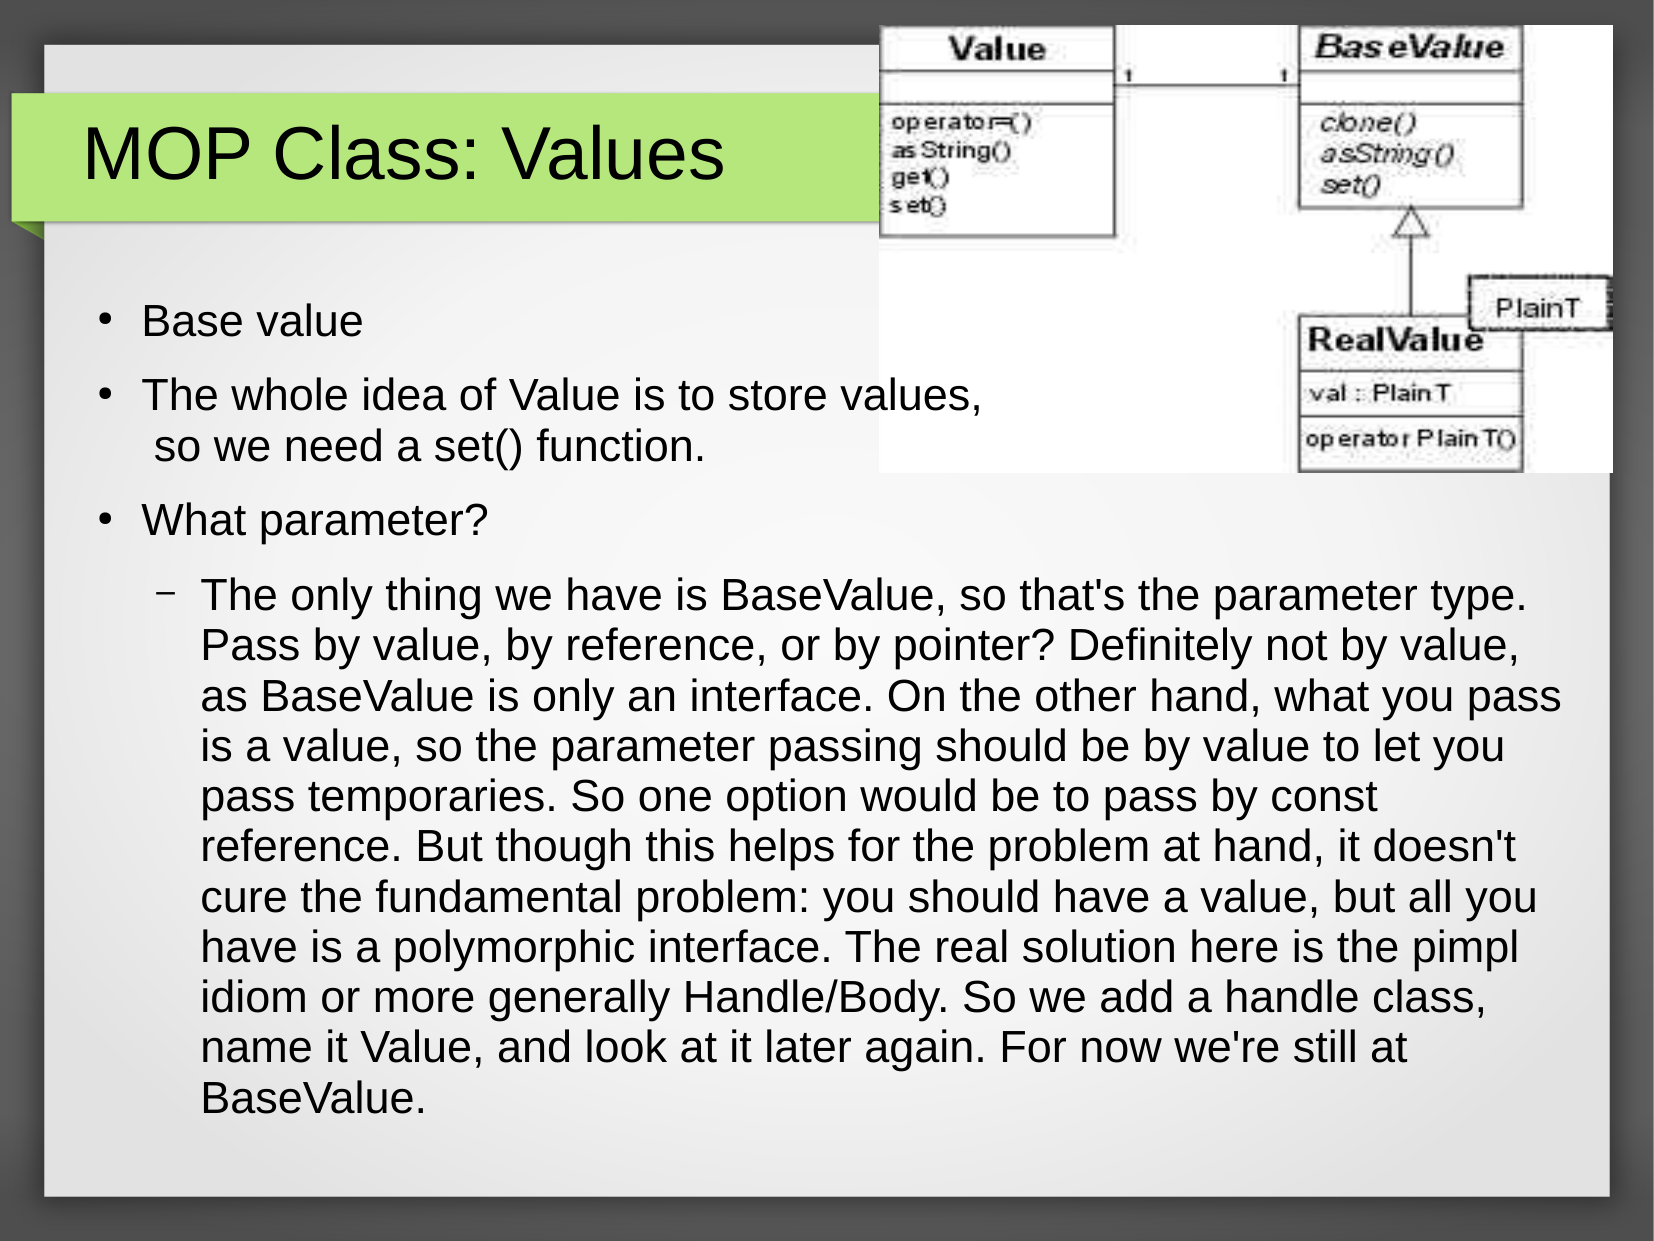

# MOP Class: Values
Base value
The whole idea of Value is to store values,
 so we need a set() function.
What parameter?
The only thing we have is BaseValue, so that's the parameter type. Pass by value, by reference, or by pointer? Definitely not by value, as BaseValue is only an interface. On the other hand, what you pass is a value, so the parameter passing should be by value to let you pass temporaries. So one option would be to pass by const reference. But though this helps for the problem at hand, it doesn't cure the fundamental problem: you should have a value, but all you have is a polymorphic interface. The real solution here is the pimpl idiom or more generally Handle/Body. So we add a handle class, name it Value, and look at it later again. For now we're still at BaseValue.